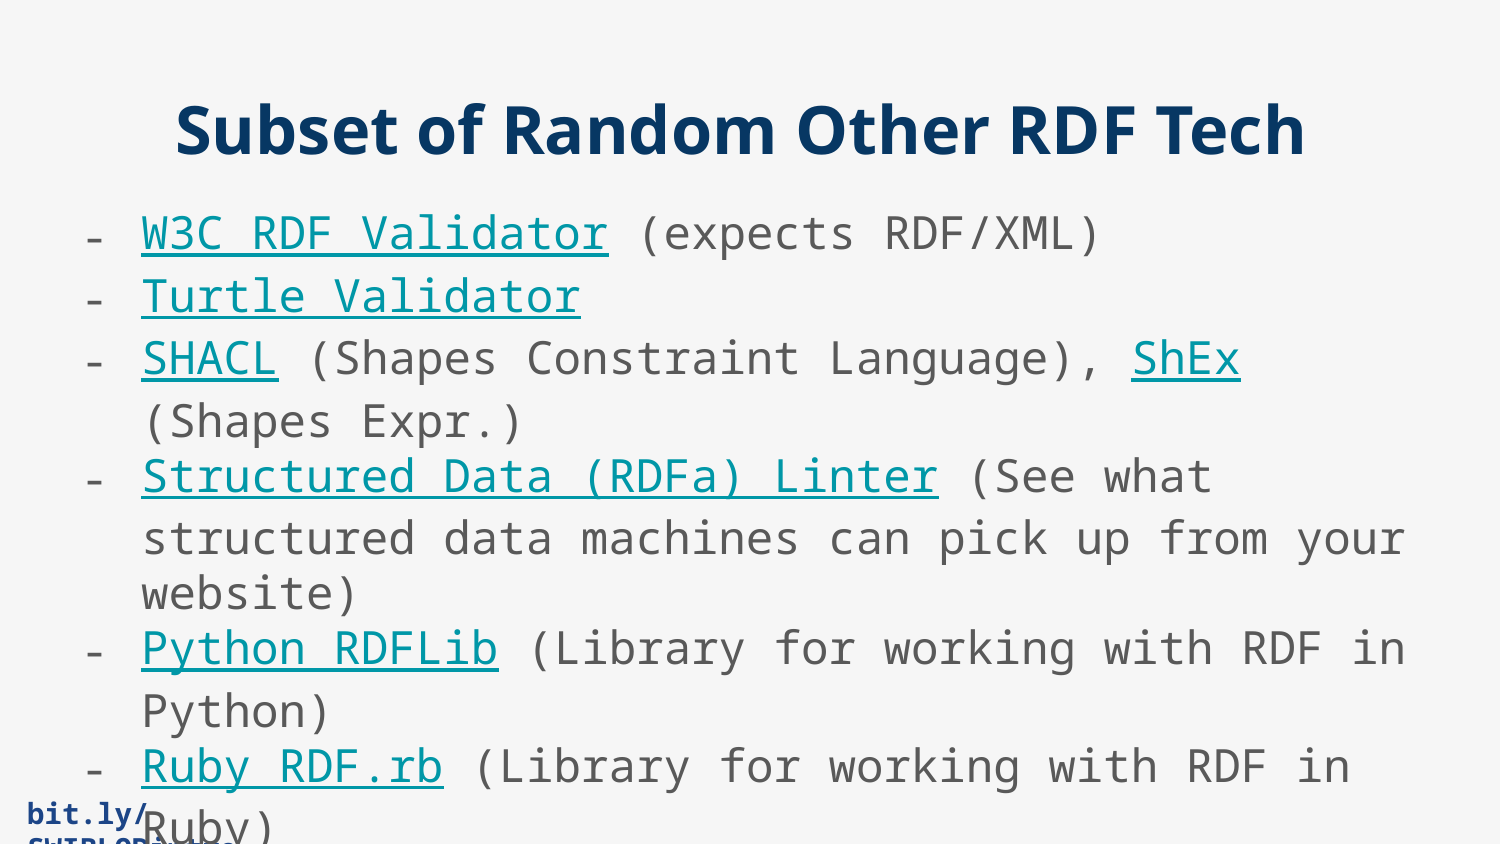

# Subset of Random Other RDF Tech
W3C RDF Validator (expects RDF/XML)
Turtle Validator
SHACL (Shapes Constraint Language), ShEx (Shapes Expr.)
Structured Data (RDFa) Linter (See what structured data machines can pick up from your website)
Python RDFLib (Library for working with RDF in Python)
Ruby RDF.rb (Library for working with RDF in Ruby)
Raptor (RDF Parsers written in C that are used in many other programming libraries with RDF)